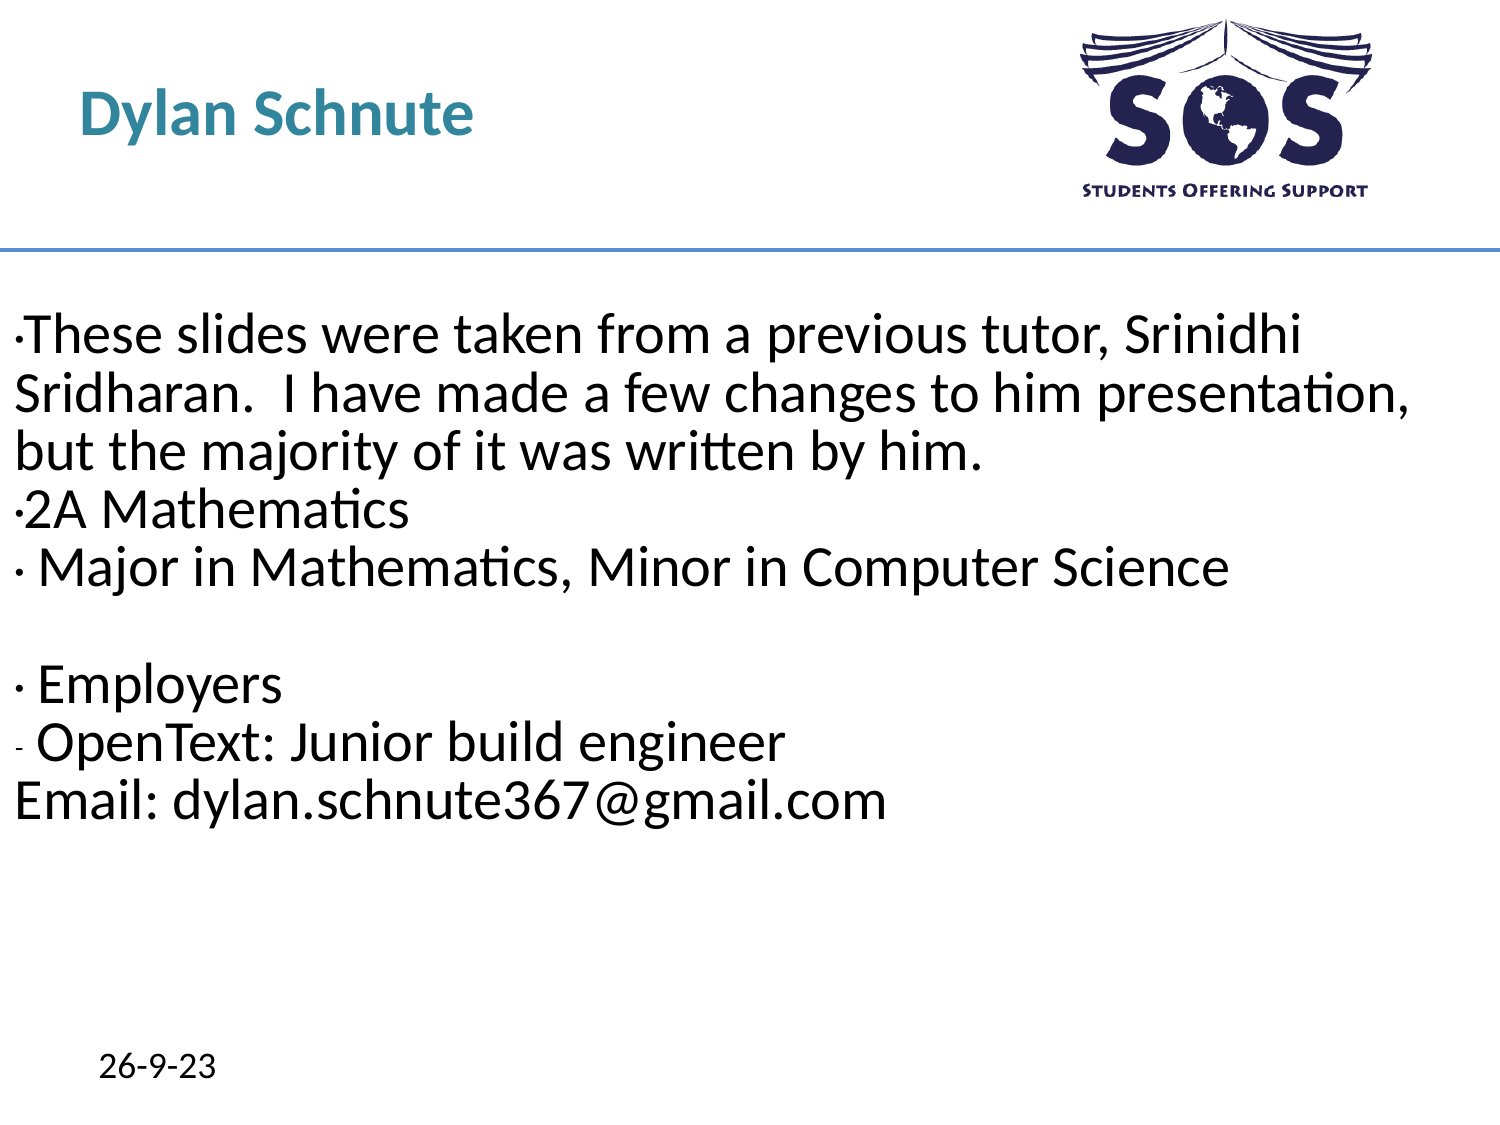

# Dylan Schnute
These slides were taken from a previous tutor, Srinidhi Sridharan. I have made a few changes to him presentation, but the majority of it was written by him.
2A Mathematics
 Major in Mathematics, Minor in Computer Science
 Employers
 OpenText: Junior build engineer
Email: dylan.schnute367@gmail.com